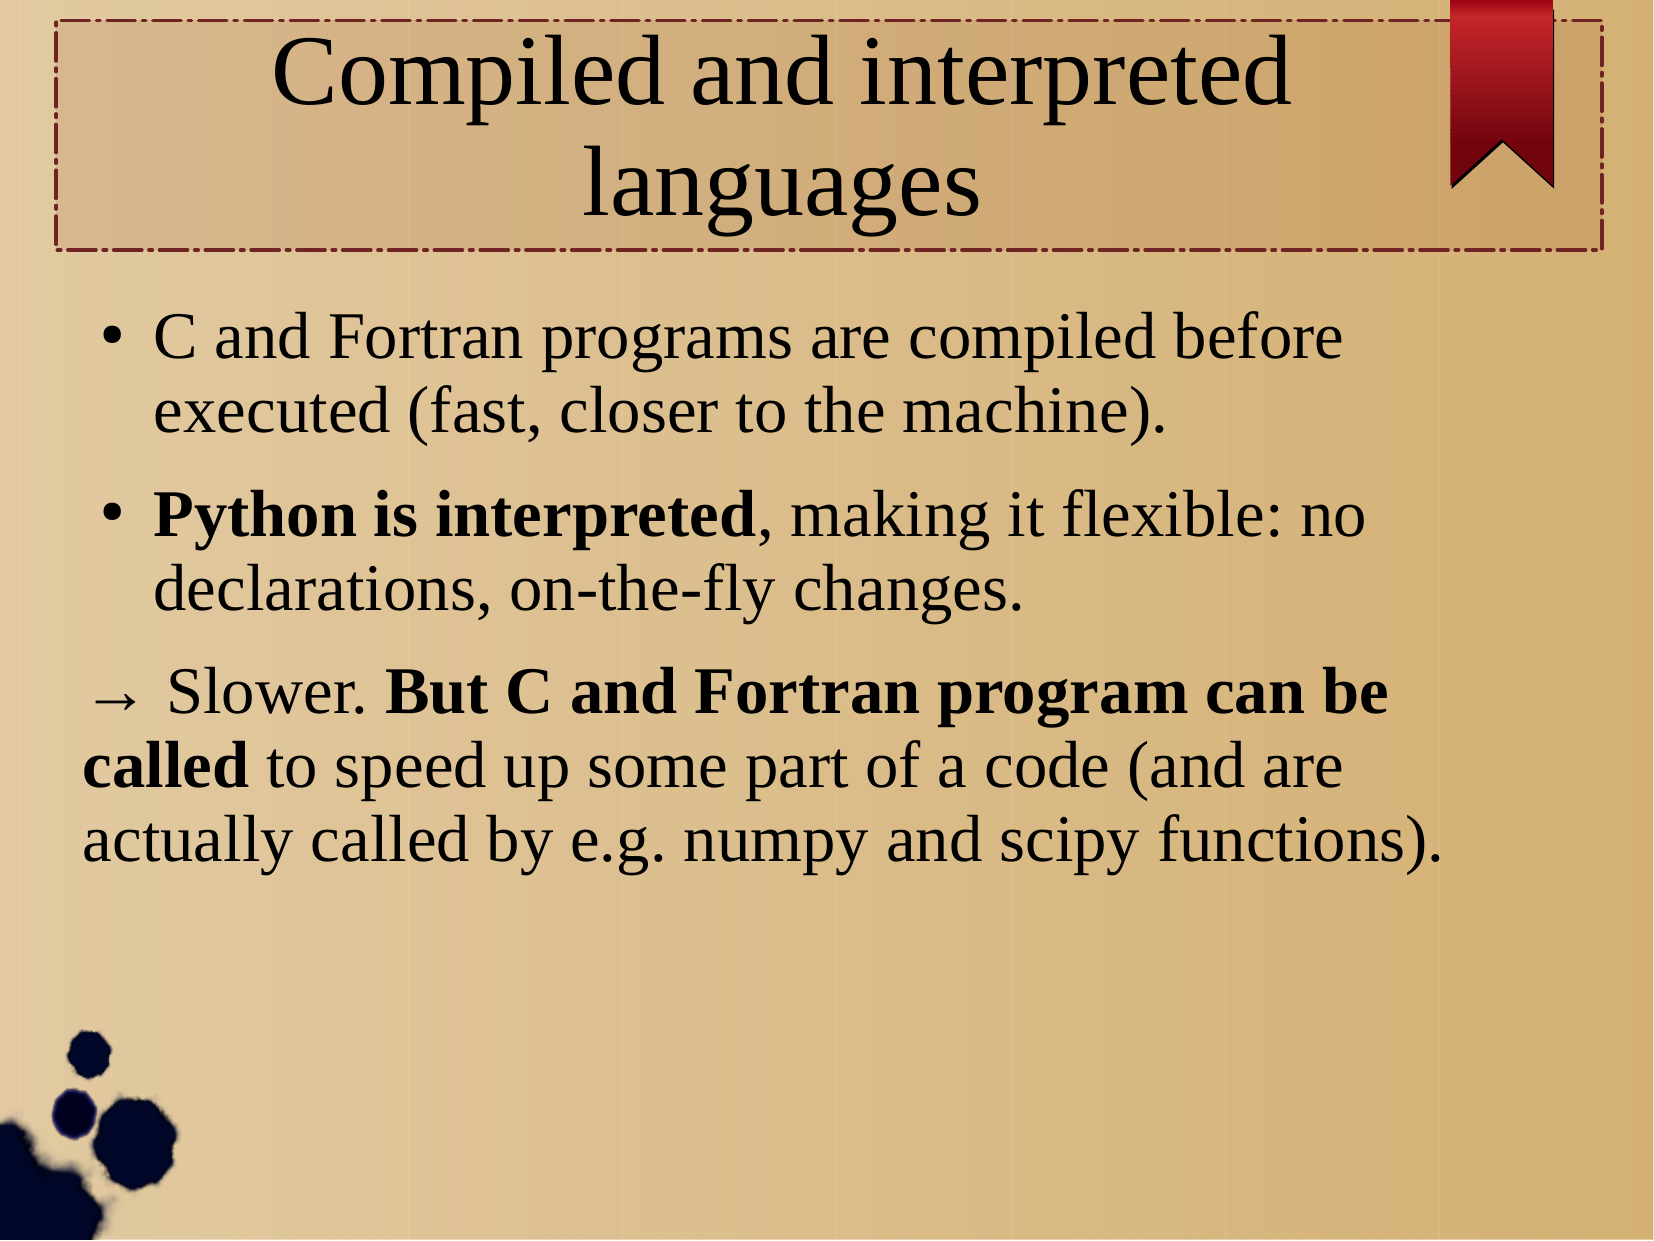

# Compiled and interpreted languages
C and Fortran programs are compiled before executed (fast, closer to the machine).
Python is interpreted, making it flexible: no declarations, on-the-fly changes.
→ Slower. But C and Fortran program can be called to speed up some part of a code (and are actually called by e.g. numpy and scipy functions).